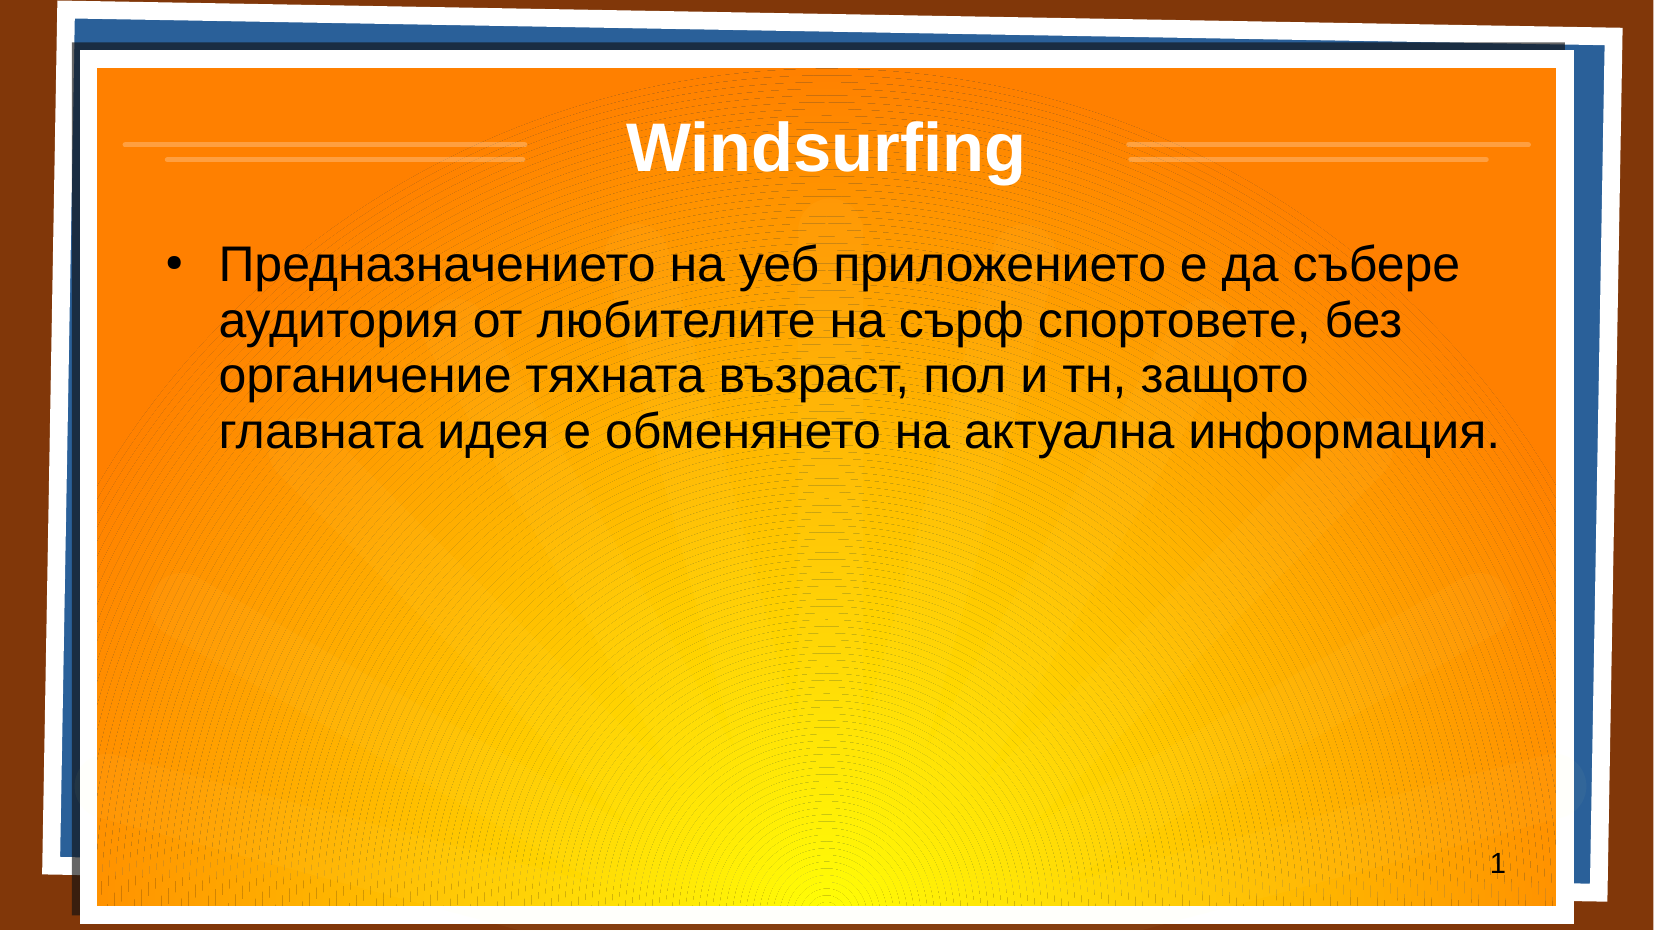

# Windsurfing
Предназначението на уеб приложението е да събере аудитория от любителите на сърф спортовете, без органичение тяхната възраст, пол и тн, защото главната идея е обменянето на актуална информация.
1